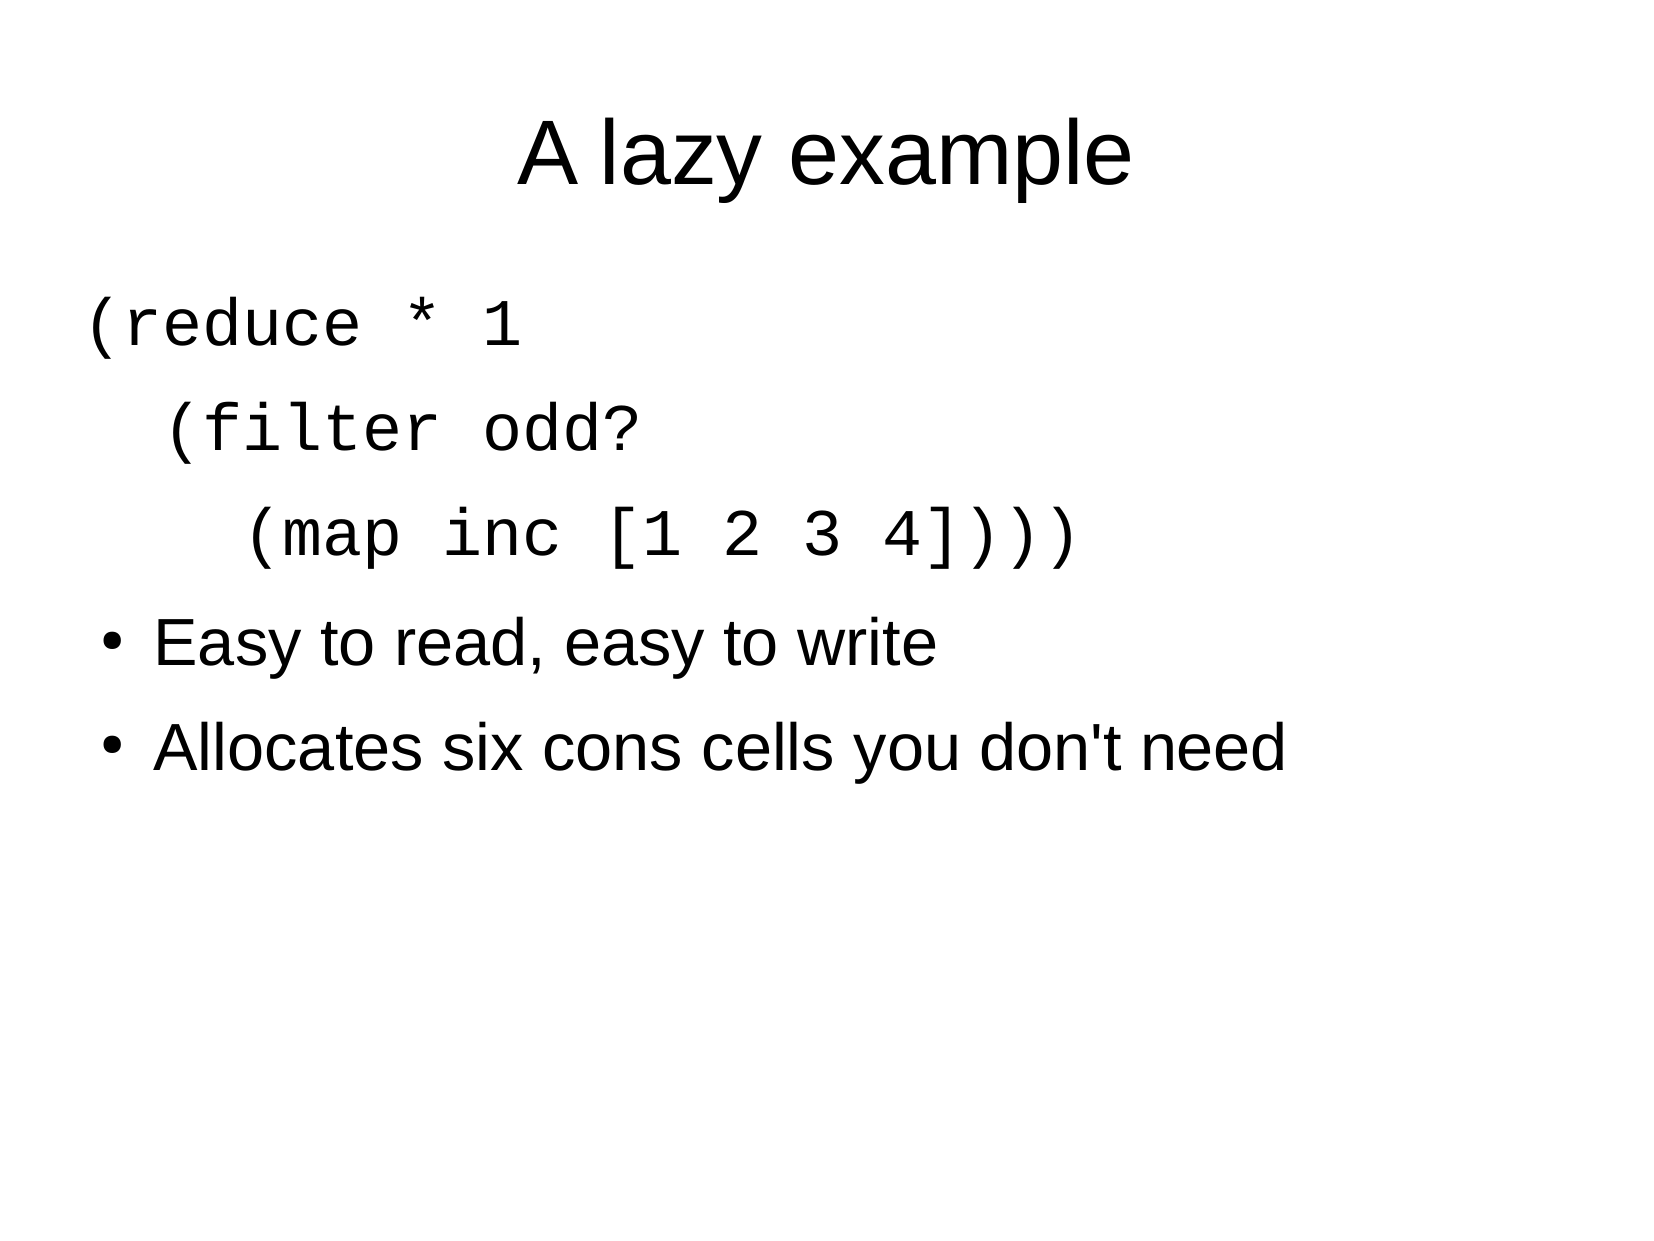

# A lazy example
(reduce * 1
 (filter odd?
 (map inc [1 2 3 4])))
Easy to read, easy to write
Allocates six cons cells you don't need